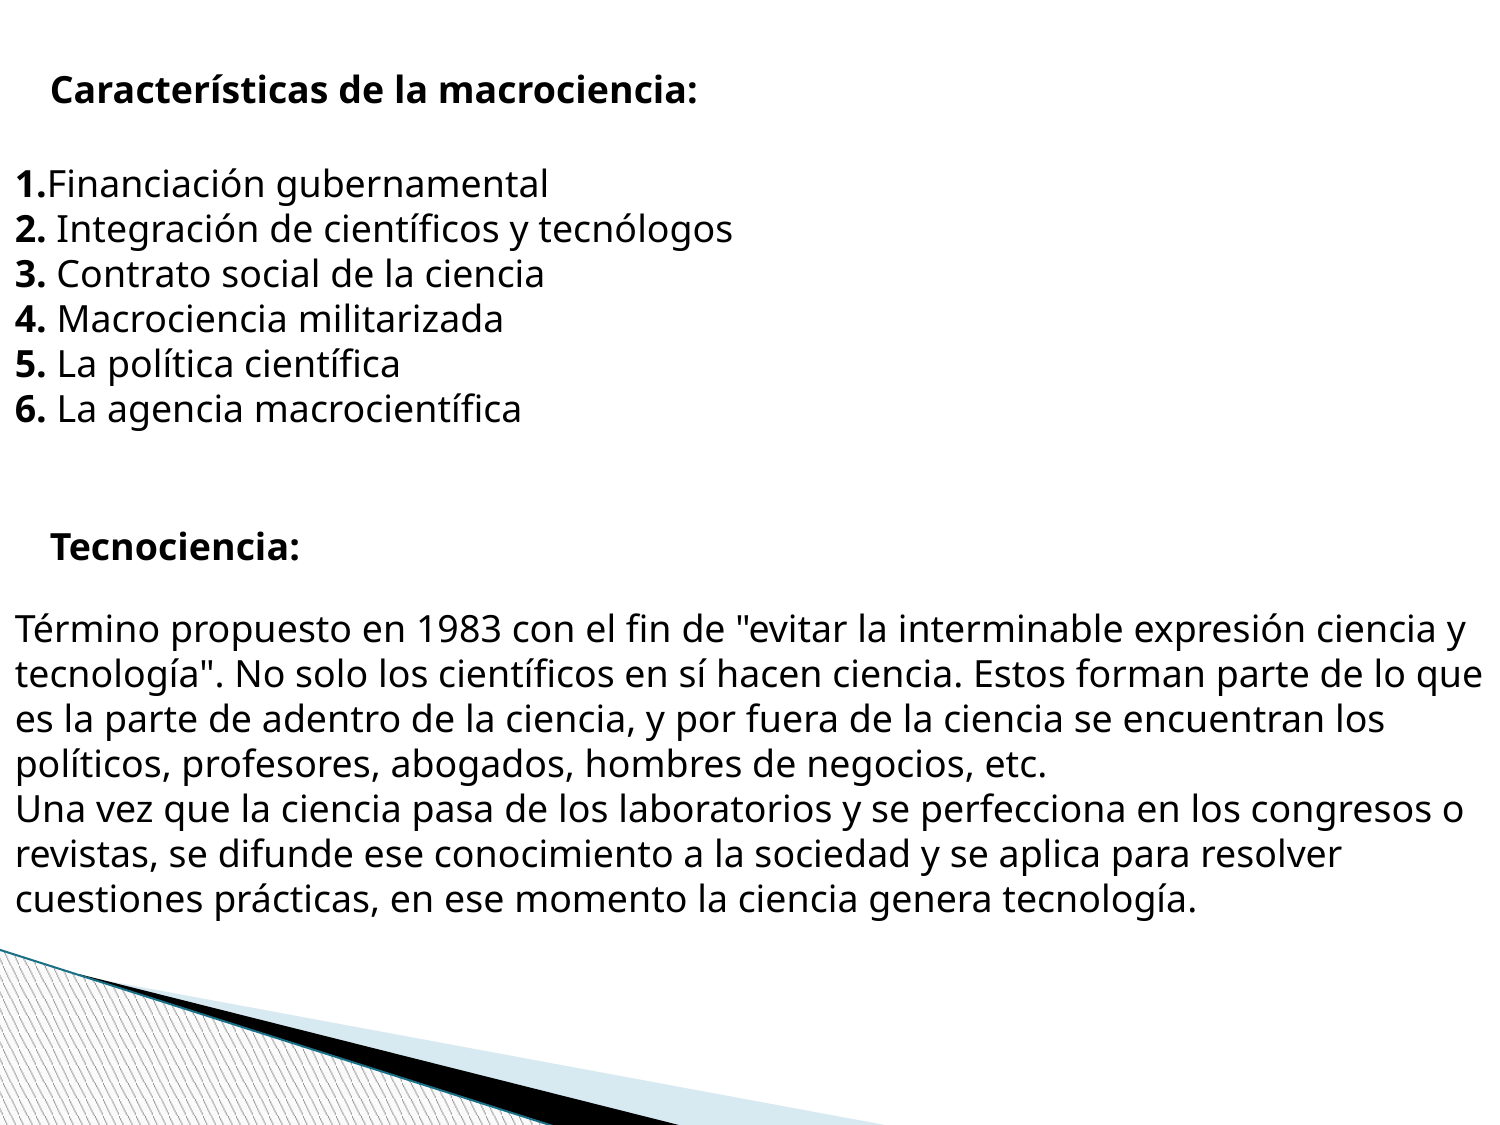

Características de la macrociencia:
1.Financiación gubernamental
2. Integración de científicos y tecnólogos
3. Contrato social de la ciencia
4. Macrociencia militarizada
5. La política científica
6. La agencia macrocientífica
Tecnociencia:
Término propuesto en 1983 con el fin de "evitar la interminable expresión ciencia y tecnología". No solo los científicos en sí hacen ciencia. Estos forman parte de lo que es la parte de adentro de la ciencia, y por fuera de la ciencia se encuentran los políticos, profesores, abogados, hombres de negocios, etc.
Una vez que la ciencia pasa de los laboratorios y se perfecciona en los congresos o revistas, se difunde ese conocimiento a la sociedad y se aplica para resolver cuestiones prácticas, en ese momento la ciencia genera tecnología.